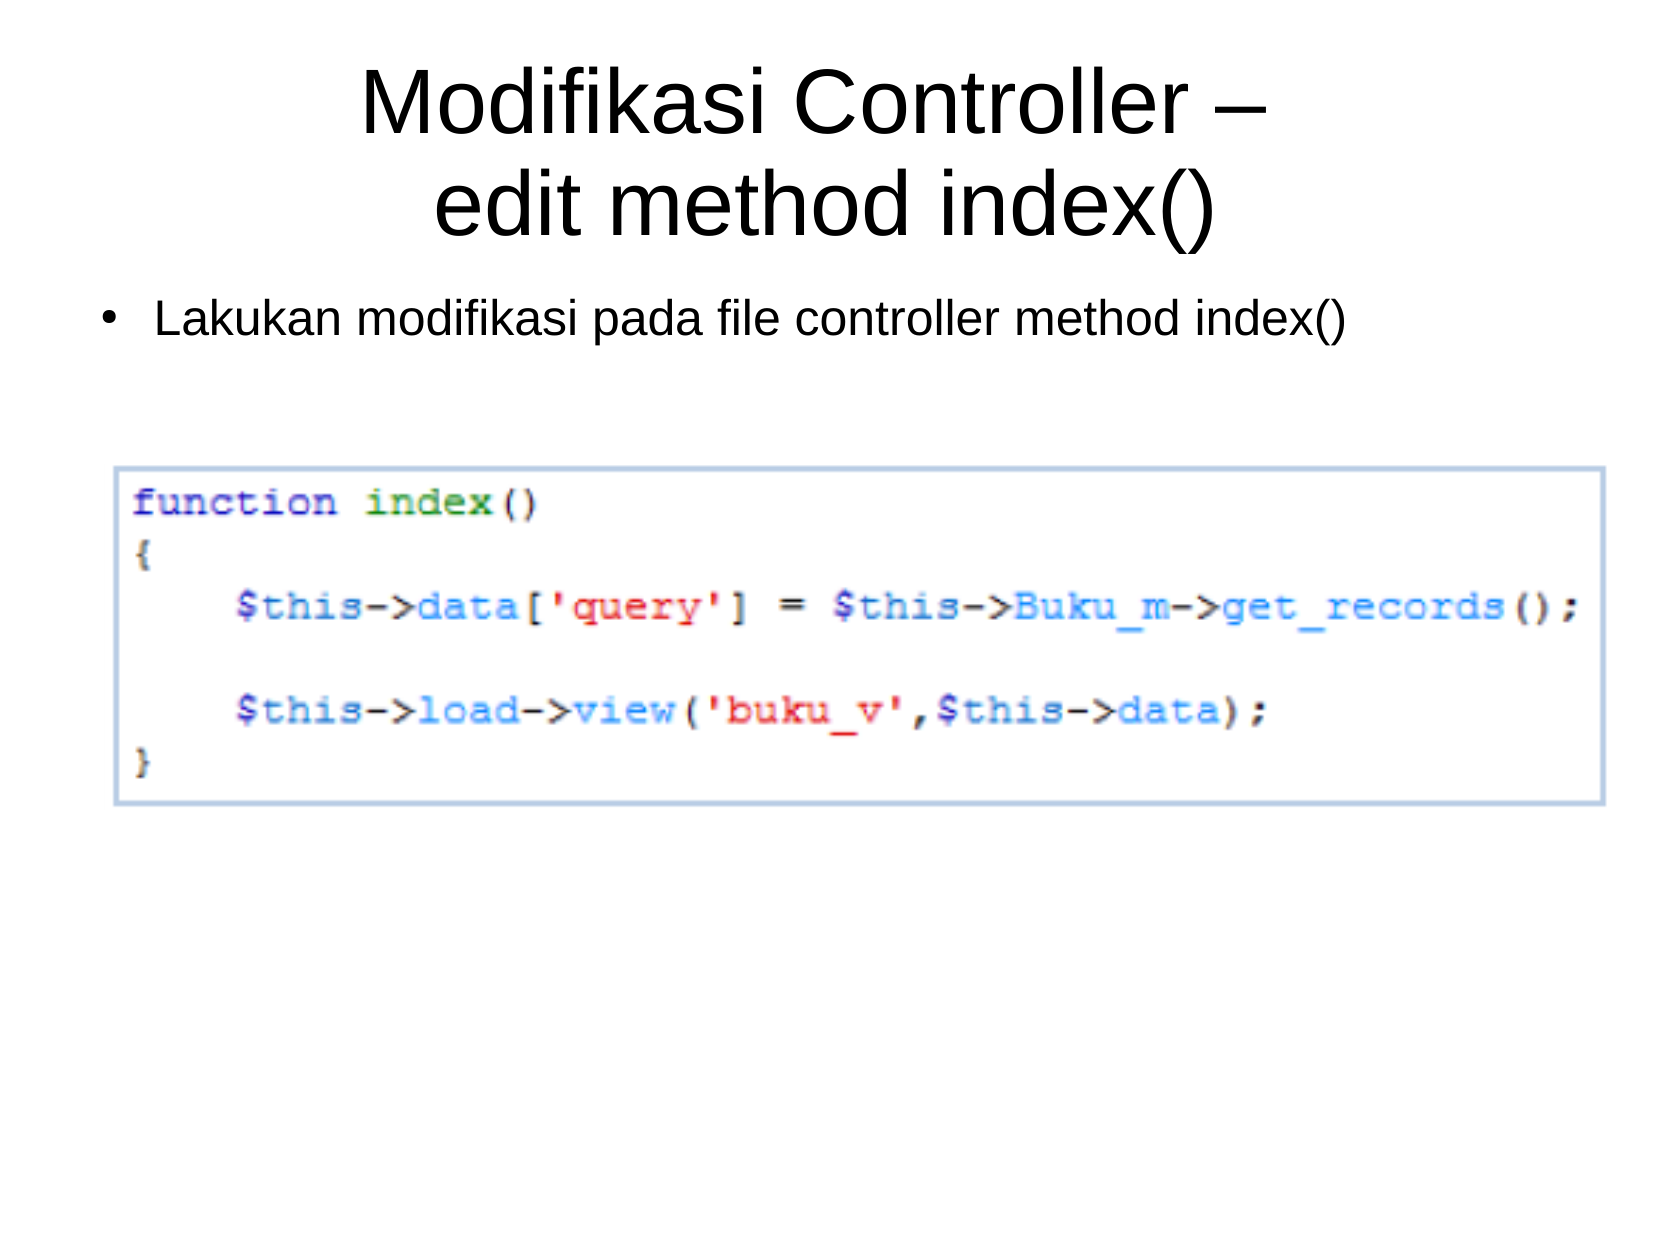

# Modifikasi Controller – edit method index()
Lakukan modifikasi pada file controller method index()